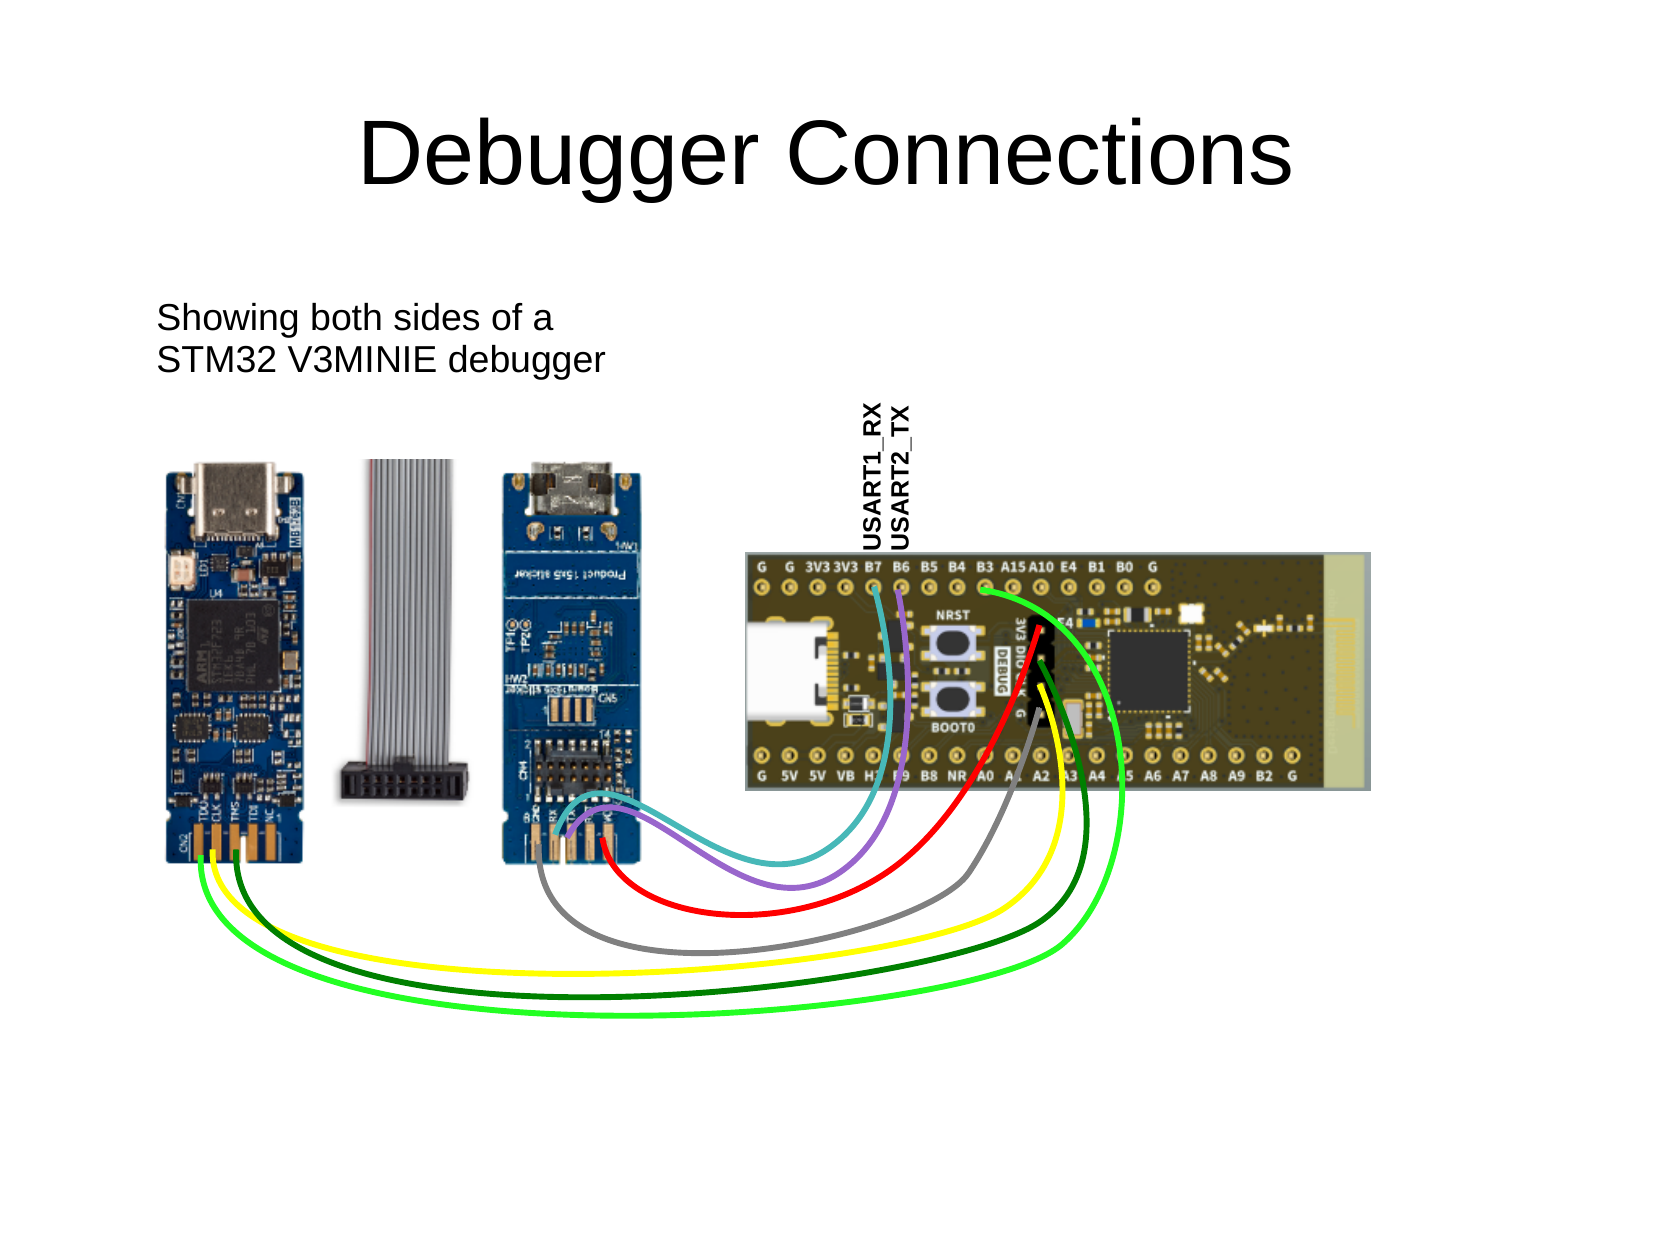

# Debugger Connections
Showing both sides of a
STM32 V3MINIE debugger
USART1_RX
USART2_TX